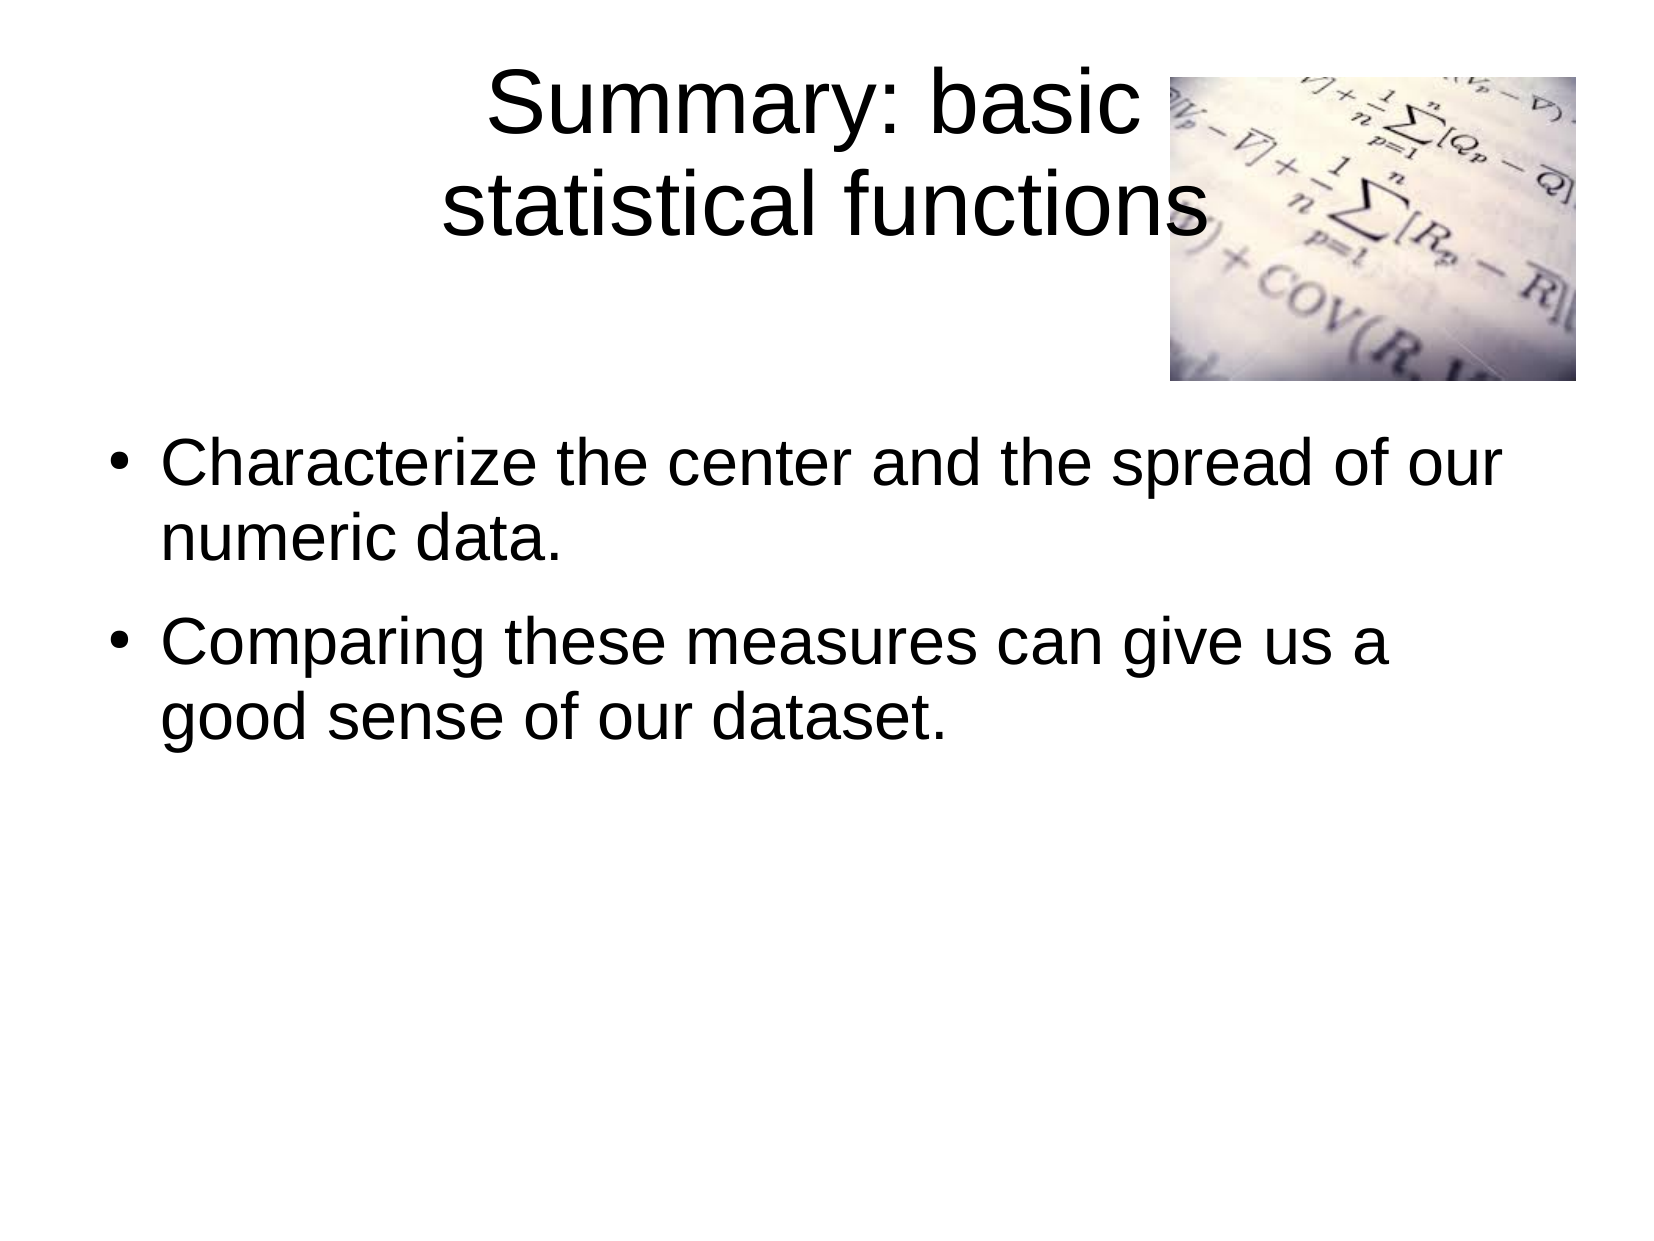

Summary: basic
statistical functions
# Characterize the center and the spread of our numeric data.
Comparing these measures can give us a good sense of our dataset.